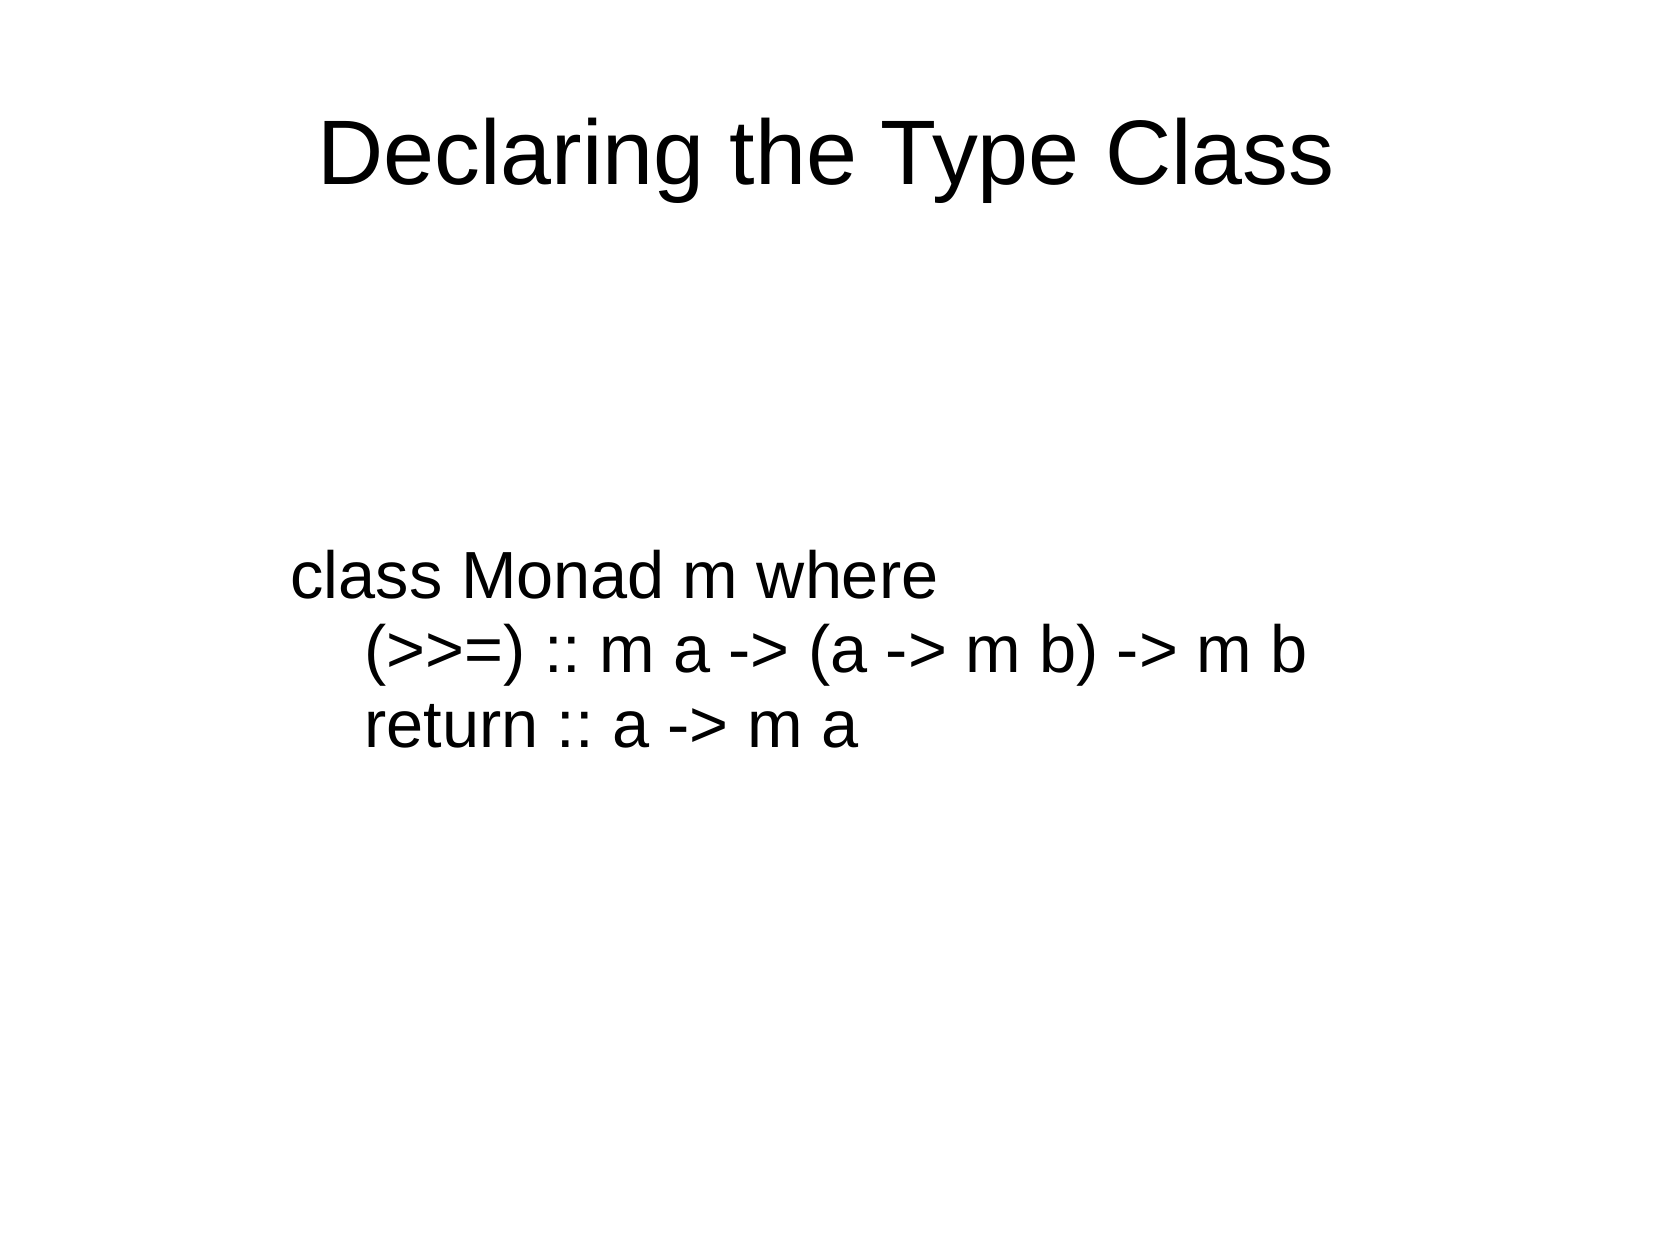

# Declaring the Type Class
class Monad m where
 (>>=) :: m a -> (a -> m b) -> m b
 return :: a -> m a